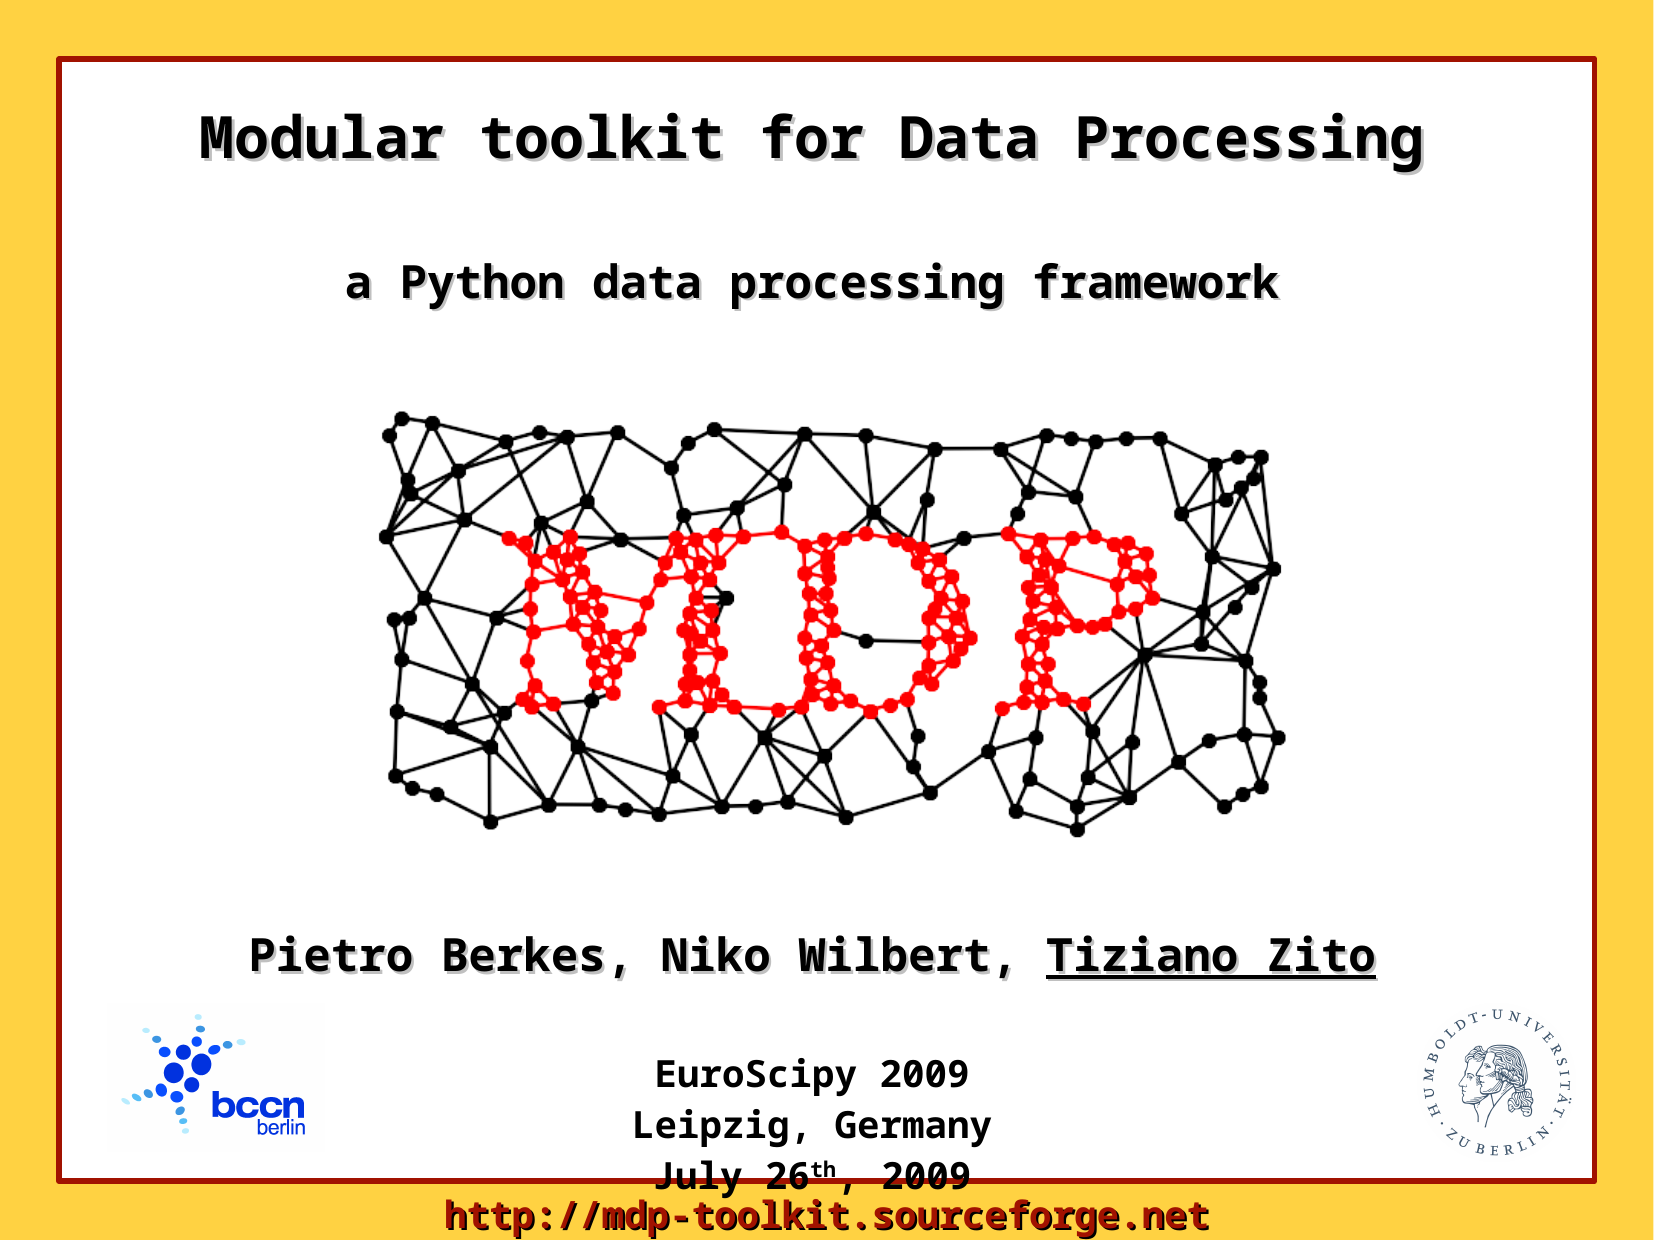

Modular toolkit for Data Processing
a Python data processing framework
Pietro Berkes, Niko Wilbert, Tiziano Zito
EuroScipy 2009
Leipzig, Germany
July 26th, 2009